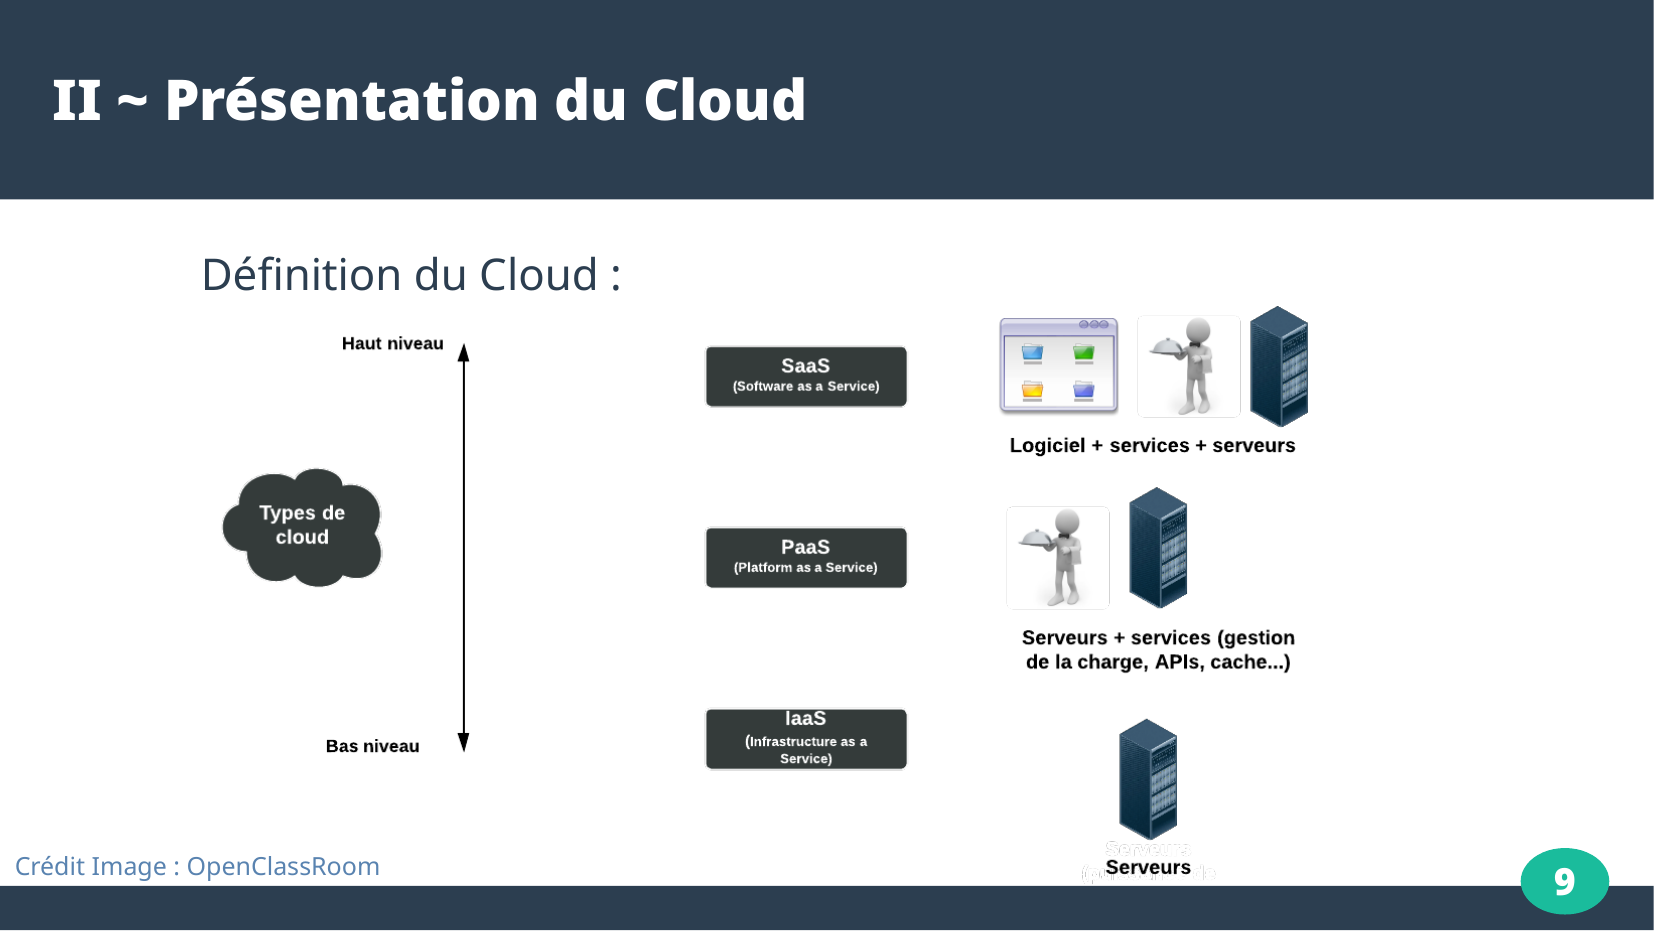

# II ~ Présentation du Cloud
Définition du Cloud :
9
Crédit Image : OpenClassRoom